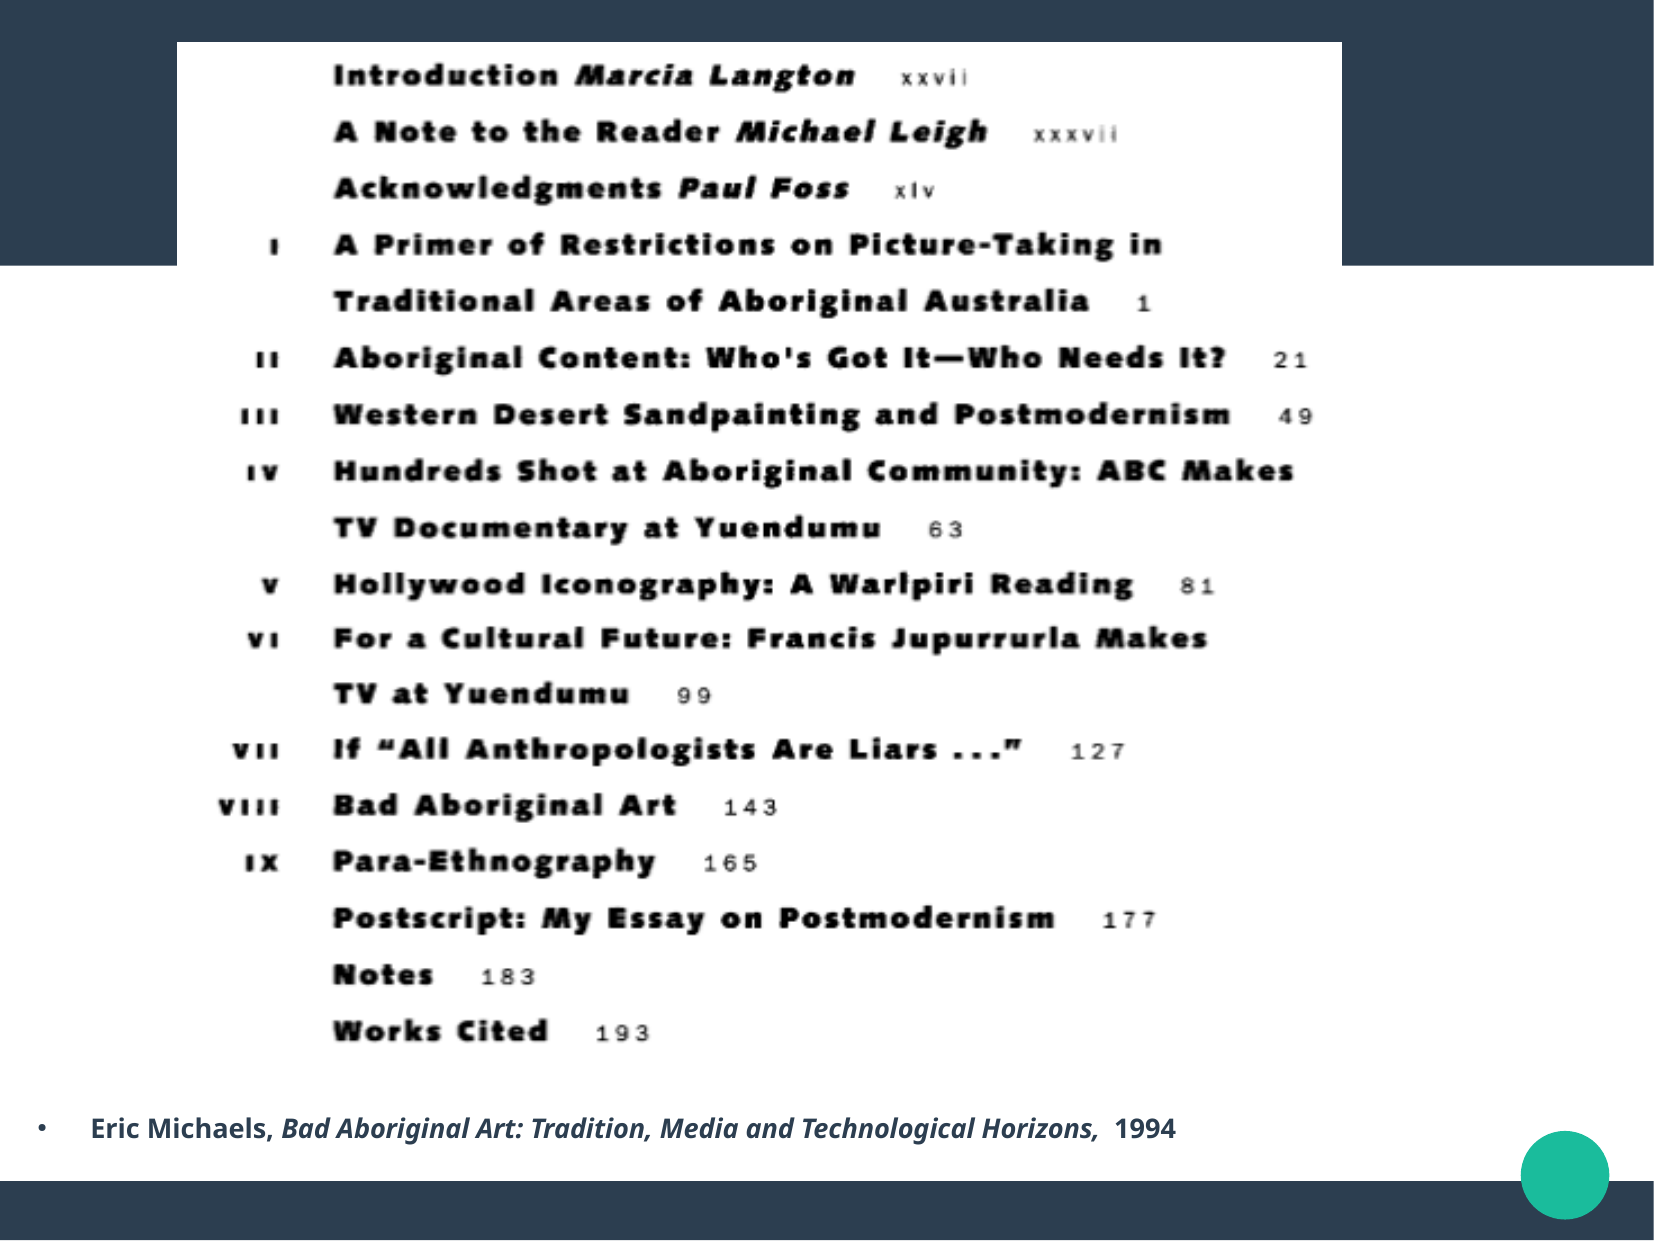

Eric Michaels, Bad Aboriginal Art: Tradition, Media and Technological Horizons, 1994